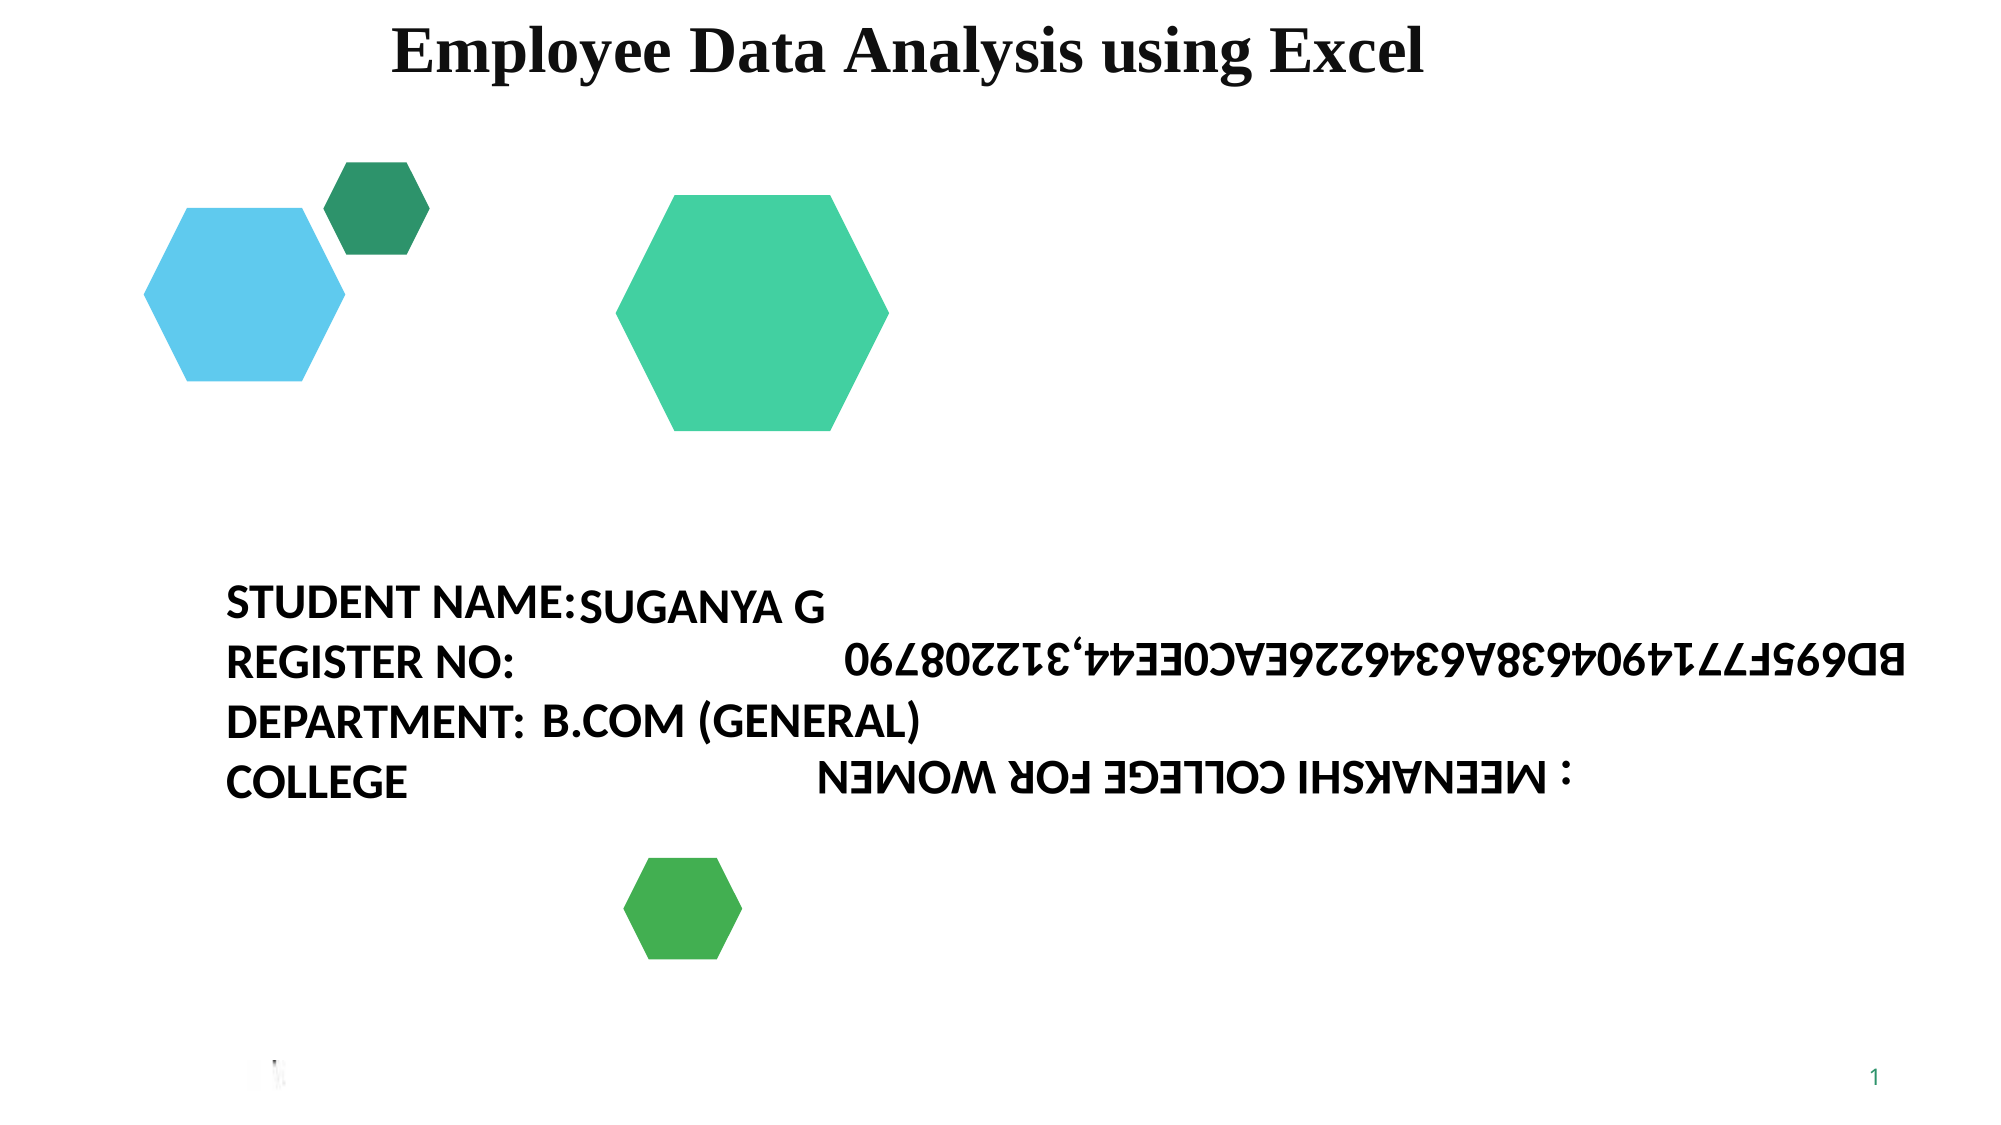

# Employee Data Analysis using Excel
STUDENT NAME:
REGISTER NO:
DEPARTMENT:
COLLEGE
SUGANYA G
BD695F7714904638A6346226EAC0EE44,312208790
B.COM (GENERAL)
: MEENAKSHI COLLEGE FOR WOMEN